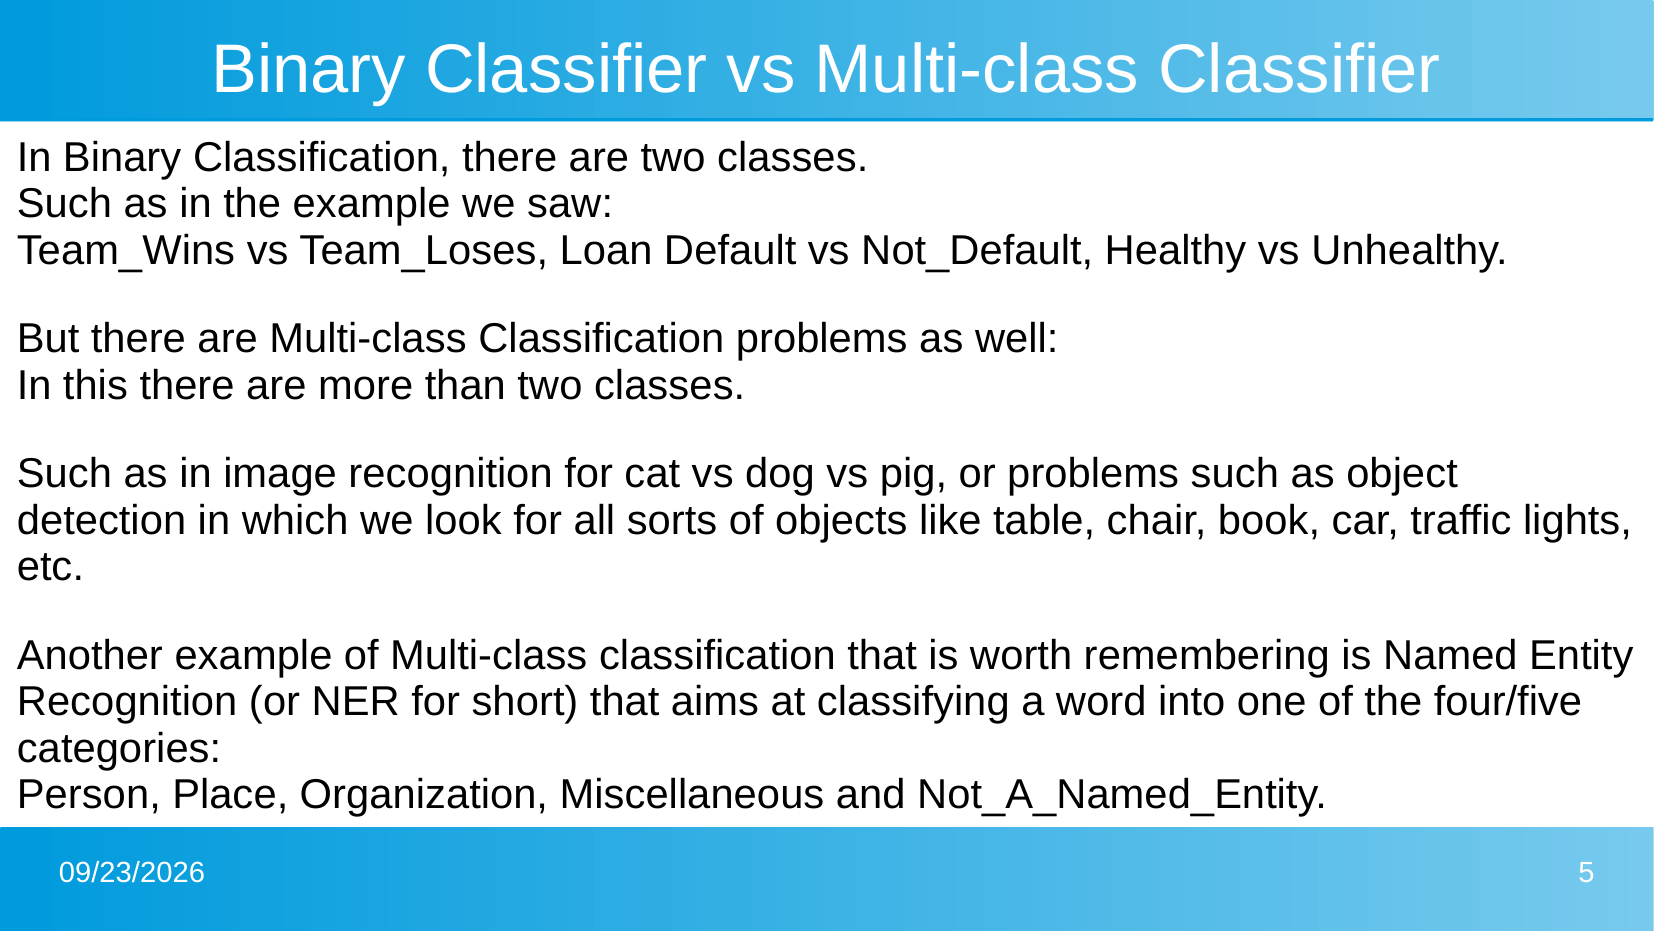

# Binary Classifier vs Multi-class Classifier
In Binary Classification, there are two classes.
Such as in the example we saw:
Team_Wins vs Team_Loses, Loan Default vs Not_Default, Healthy vs Unhealthy.
But there are Multi-class Classification problems as well:
In this there are more than two classes.
Such as in image recognition for cat vs dog vs pig, or problems such as object detection in which we look for all sorts of objects like table, chair, book, car, traffic lights, etc.
Another example of Multi-class classification that is worth remembering is Named Entity Recognition (or NER for short) that aims at classifying a word into one of the four/five categories:
Person, Place, Organization, Miscellaneous and Not_A_Named_Entity.
5